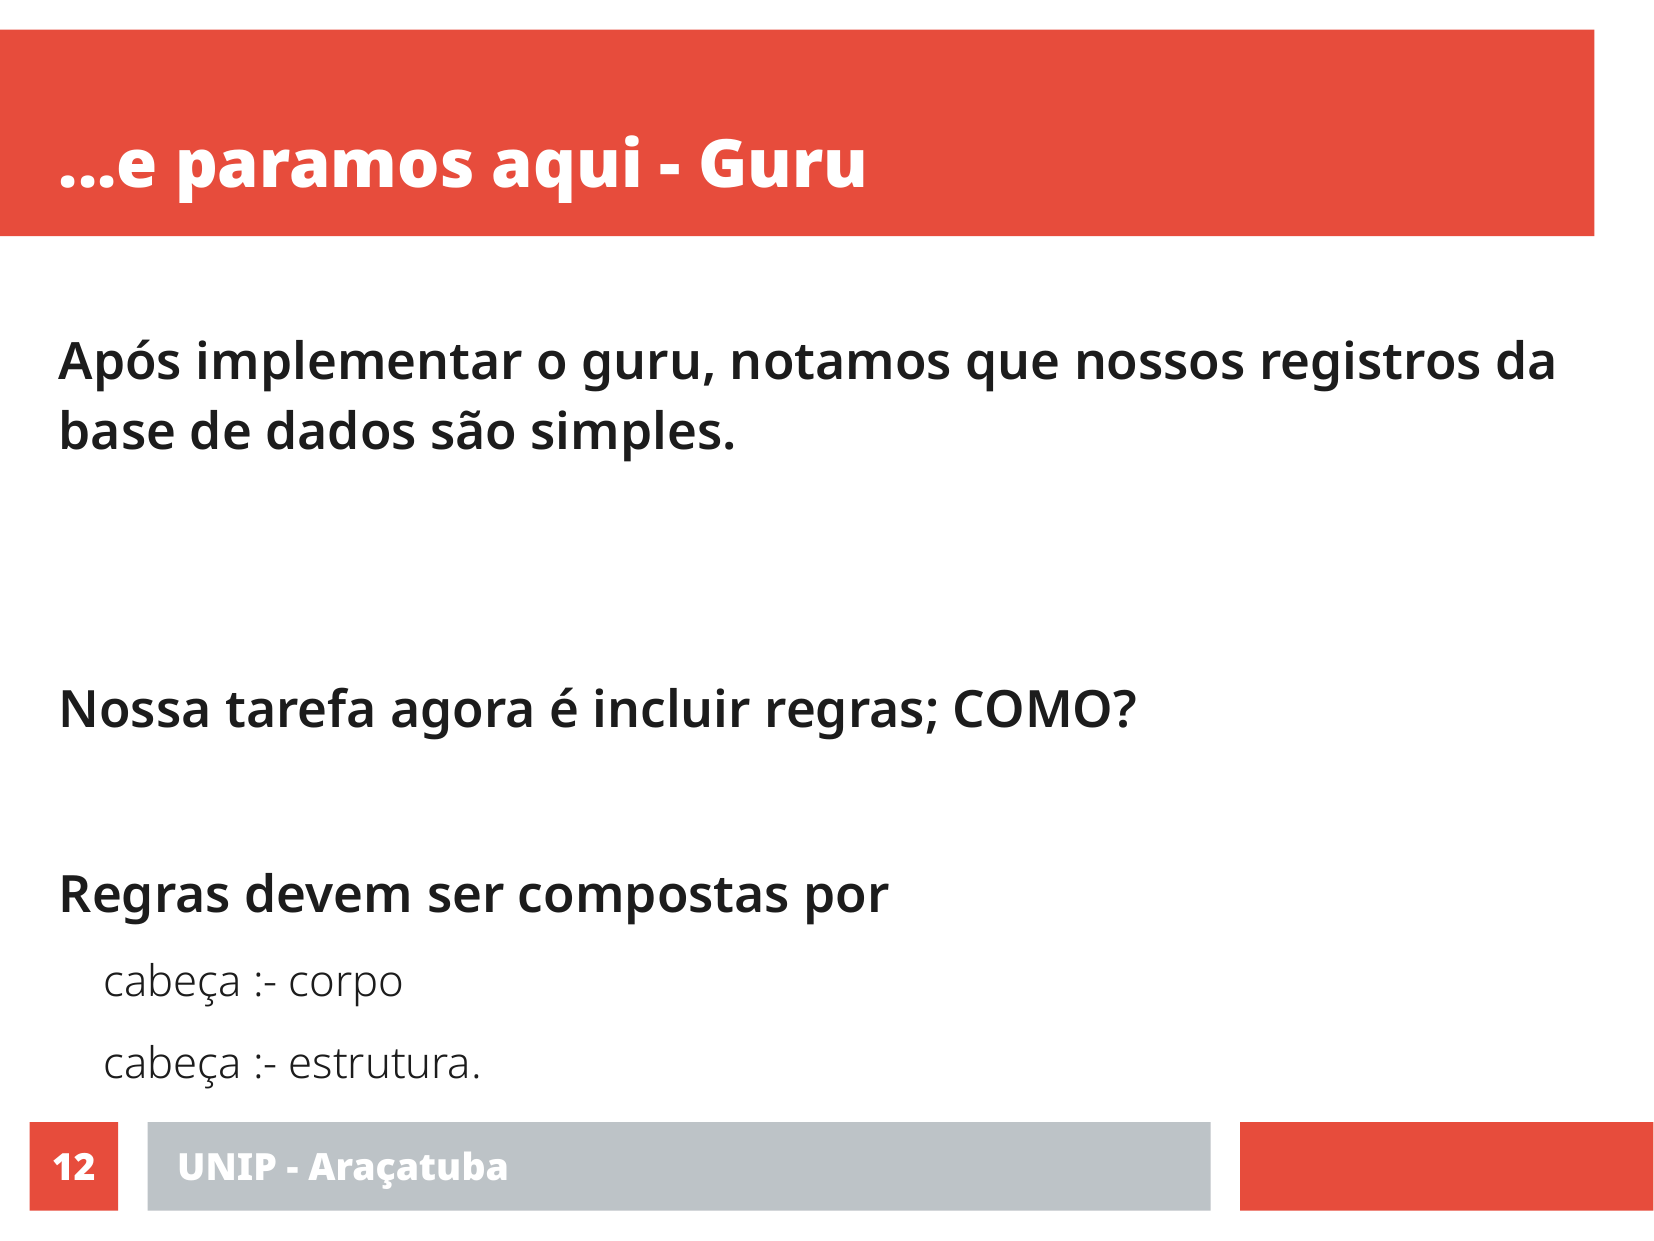

# ...e paramos aqui - Guru
Após implementar o guru, notamos que nossos registros da base de dados são simples.
Nossa tarefa agora é incluir regras; COMO?
Regras devem ser compostas por
cabeça :- corpo
cabeça :- estrutura.
12
UNIP - Araçatuba